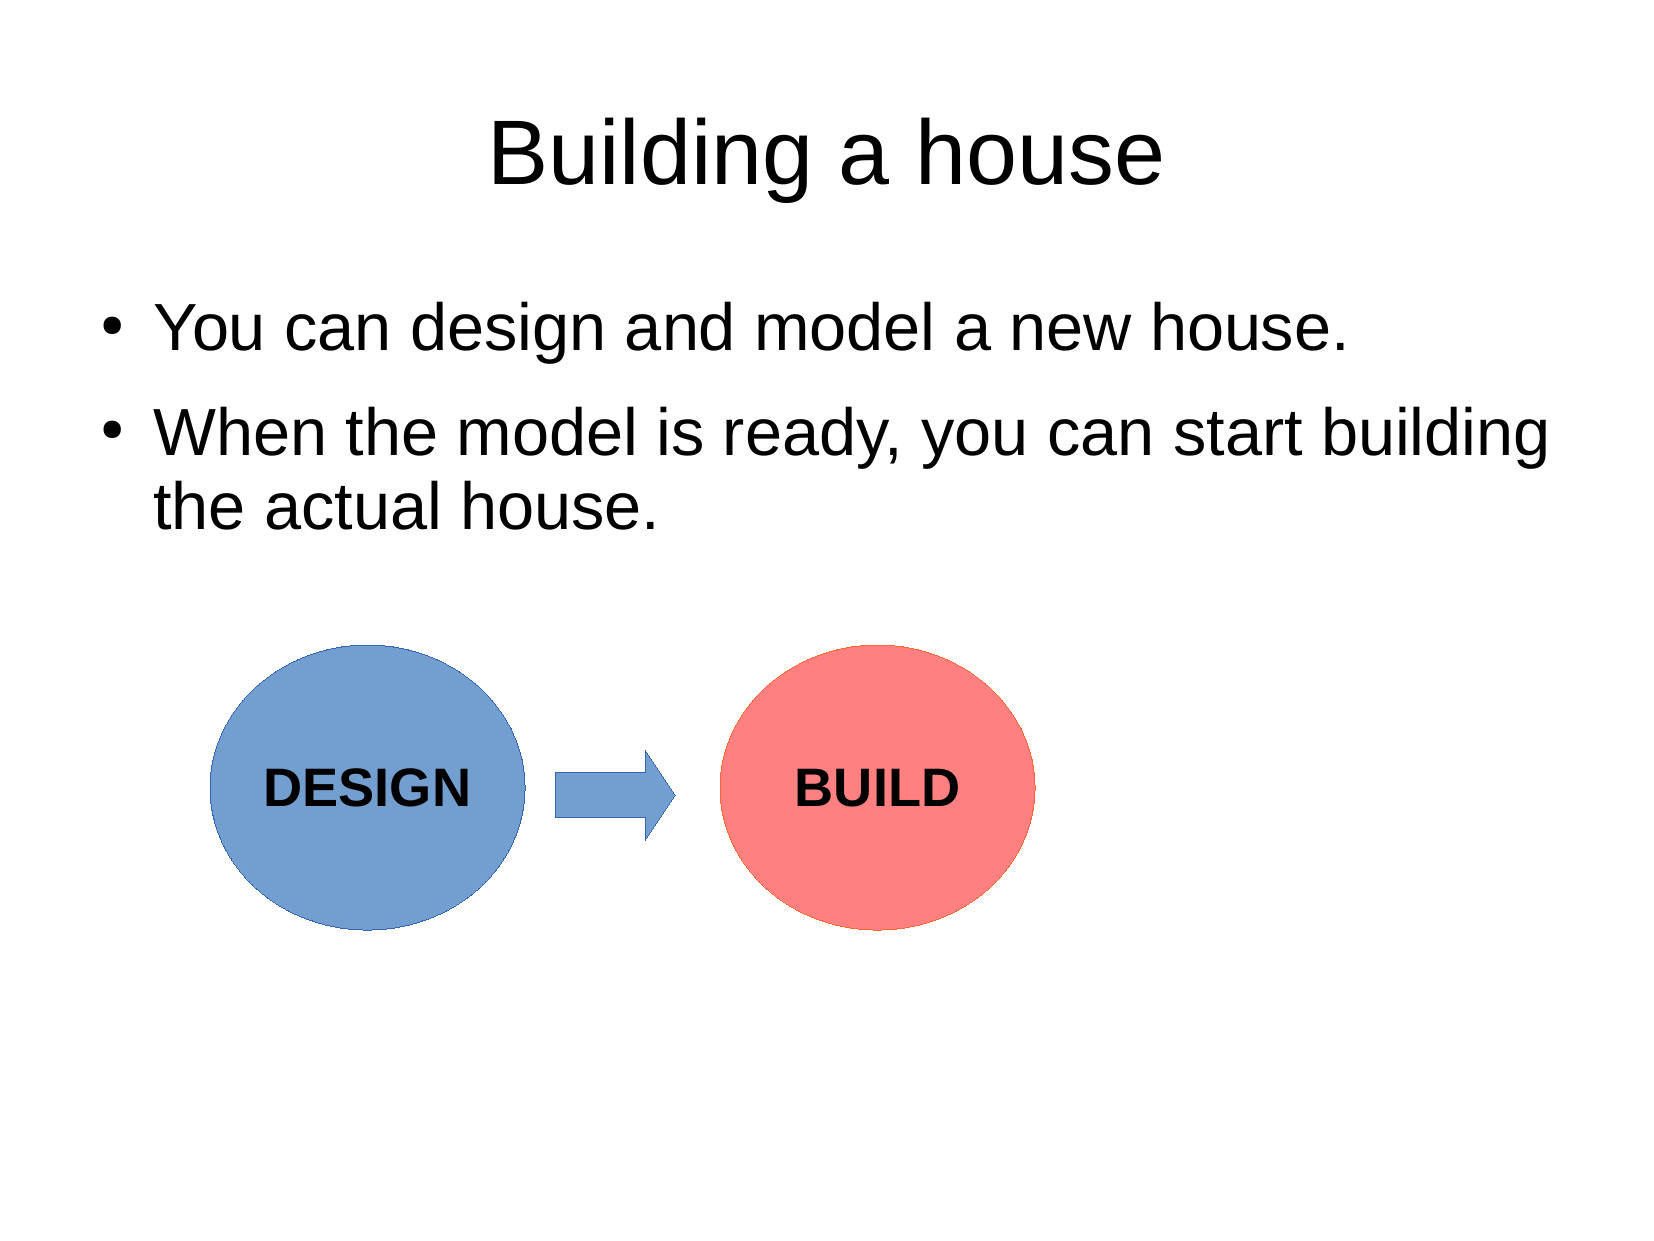

# Building a house
You can design and model a new house.
When the model is ready, you can start building the actual house.
DESIGN
BUILD